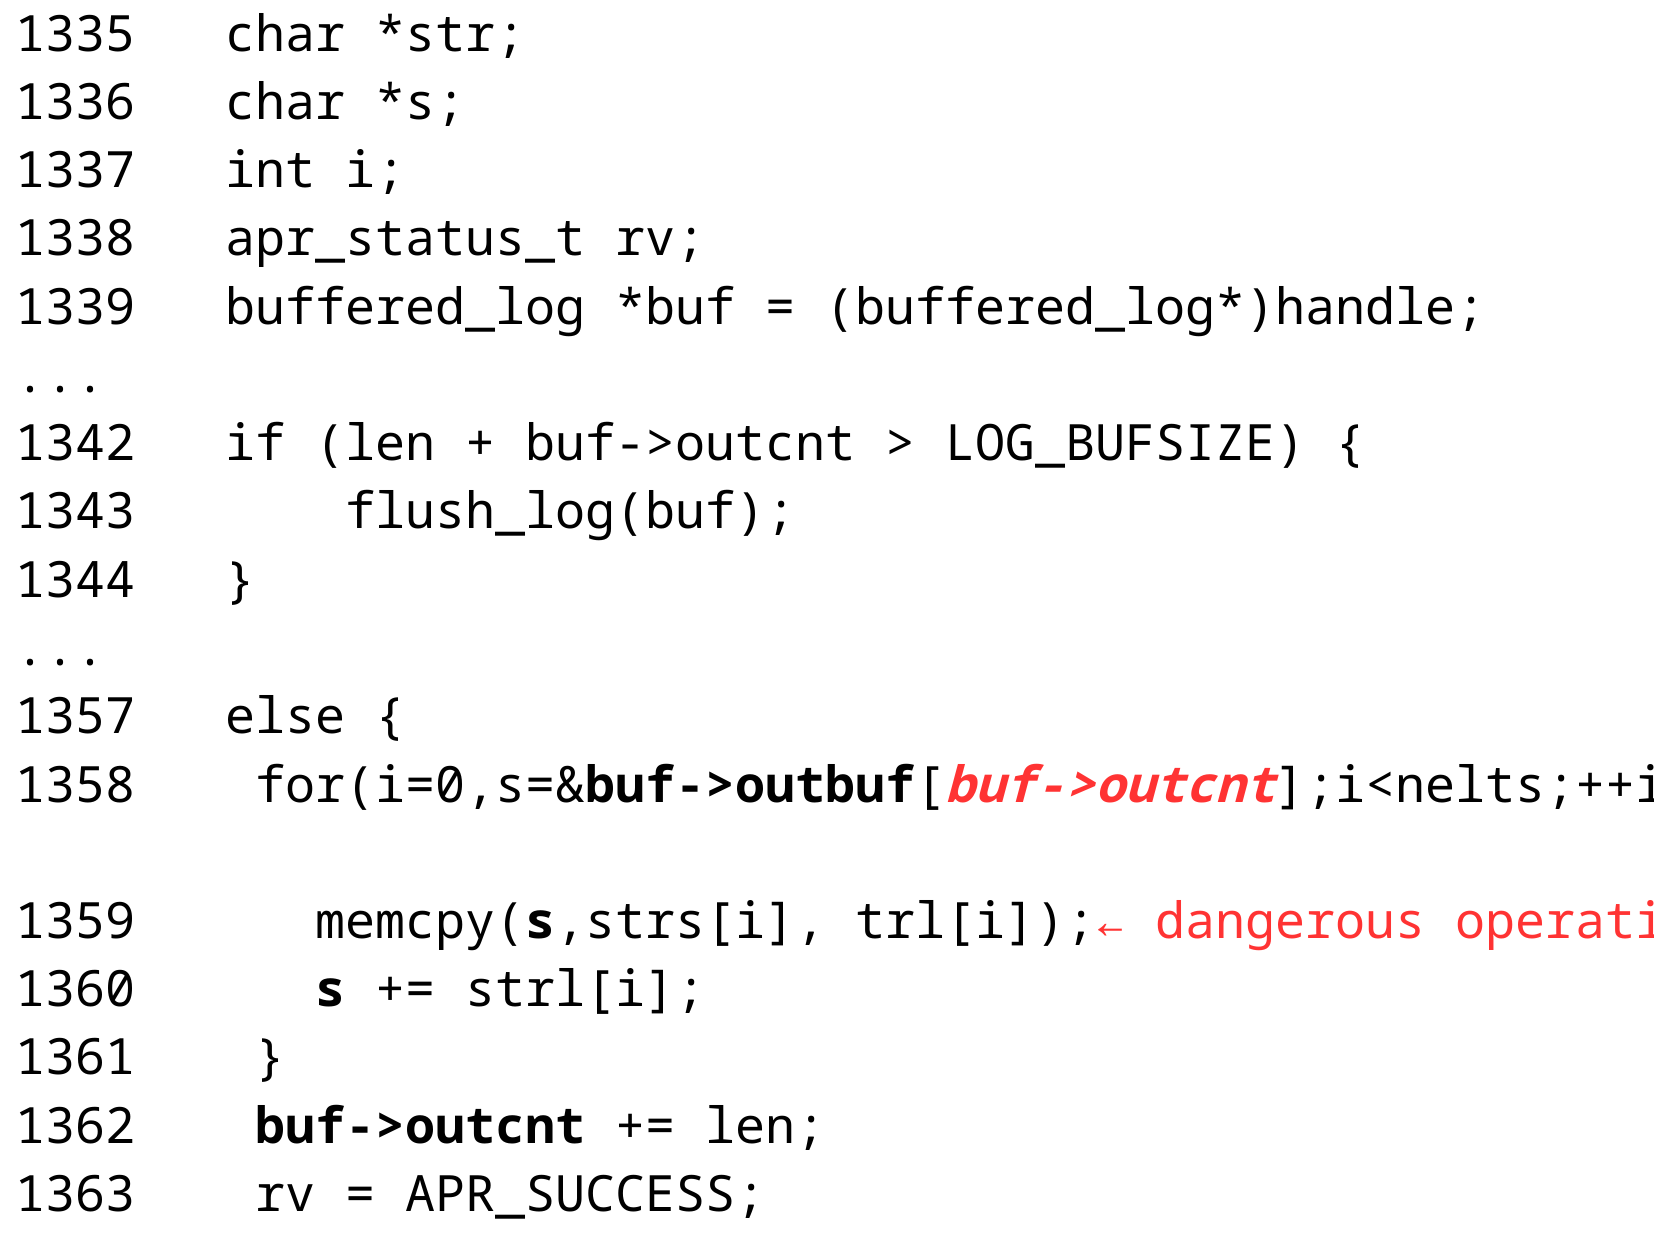

# 1327 ap_buffered_log_writer(void *handle, ...)
...
1334 {
1335 char *str;
1336 char *s;
1337 int i;
1338 apr_status_t rv;
1339 buffered_log *buf = (buffered_log*)handle;
...
1342 if (len + buf->outcnt > LOG_BUFSIZE) {
1343 flush_log(buf);
1344 }
...
1357 else {
1358 for(i=0,s=&buf->outbuf[buf->outcnt];i<nelts;++i) {
1359 memcpy(s,strs[i], trl[i]);← dangerous operation
1360 s += strl[i];
1361 }
1362 buf->outcnt += len;
1363 rv = APR_SUCCESS;
1364 }
...
1366 }